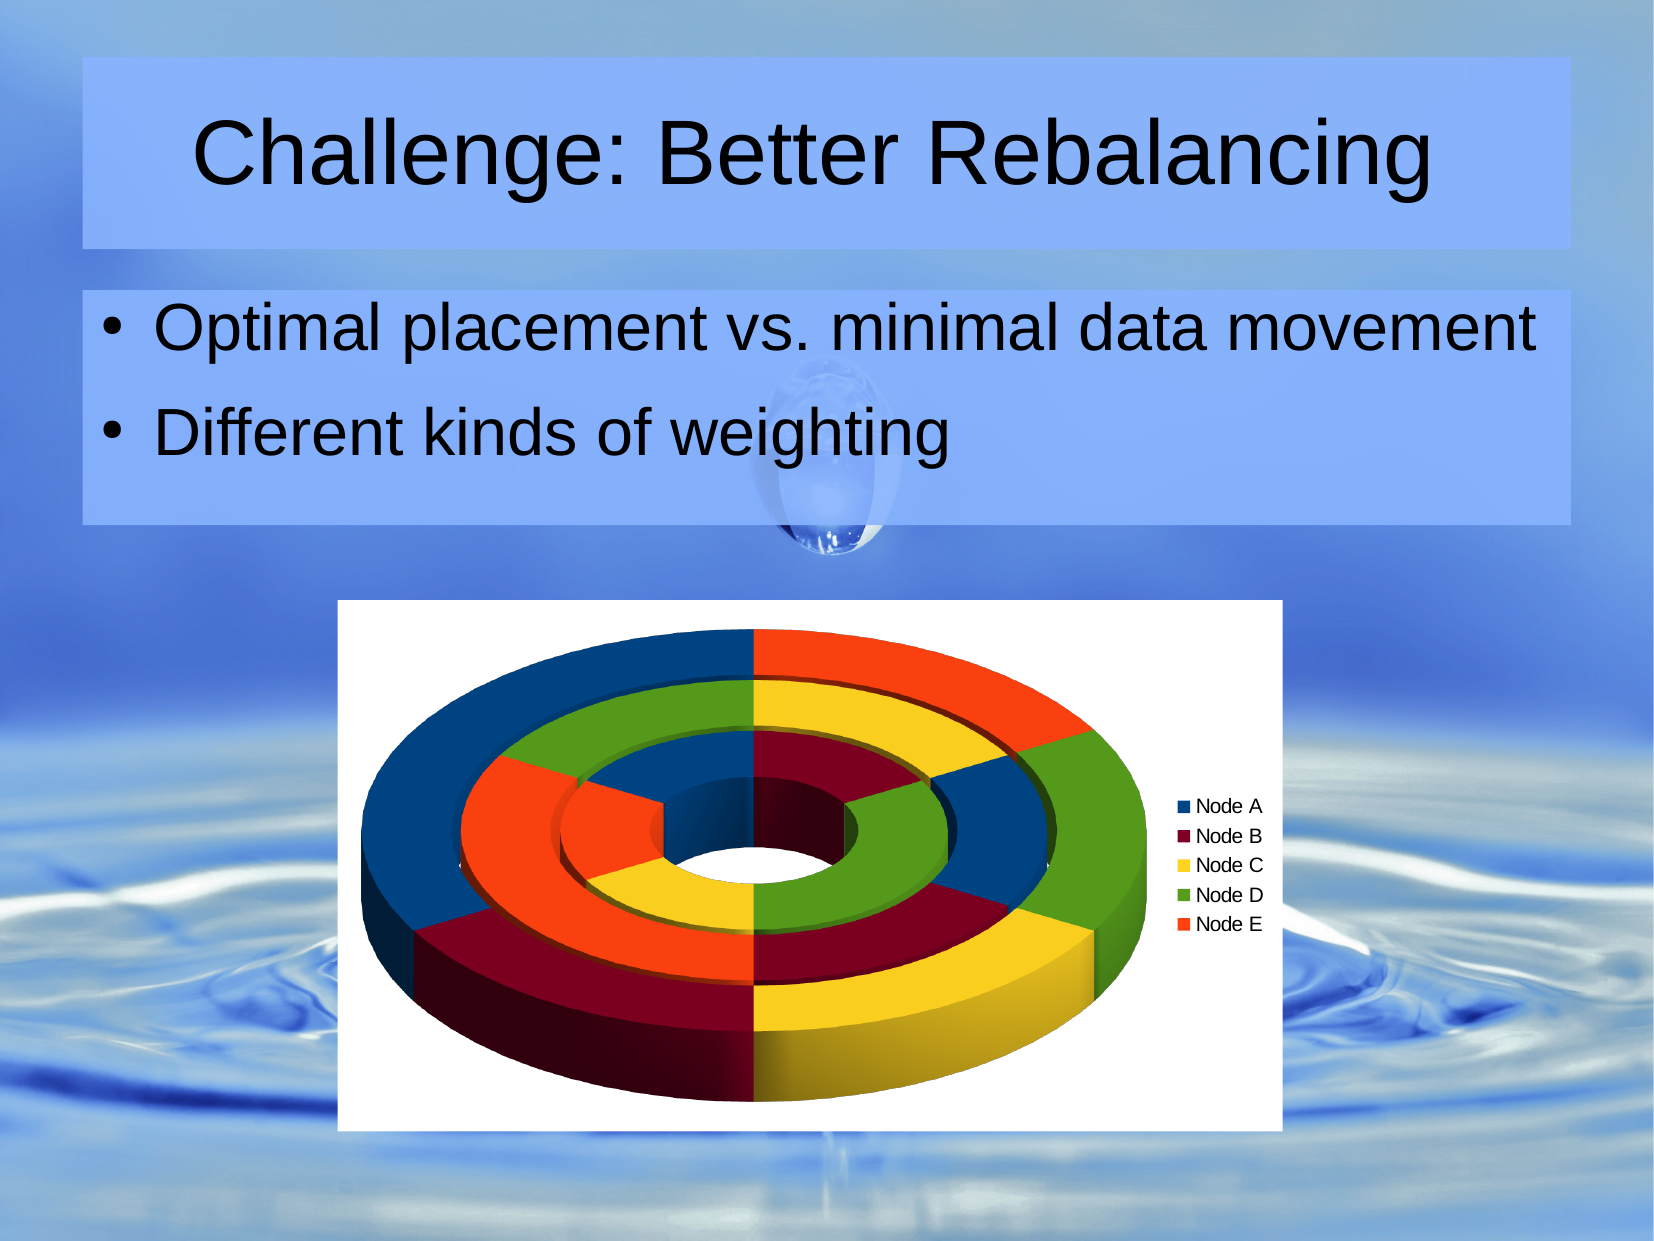

# Challenge: Better Rebalancing
Optimal placement vs. minimal data movement
Different kinds of weighting
### Chart
| Category | Row 2 | Row 3 | Row 4 |
|---|---|---|---|
| Node A | 2.0 | 1.0 | 1.0 |
| Node B | 1.0 | 2.0 | 1.0 |
| Node C | 1.0 | 1.0 | 1.0 |
| Node D | 1.0 | 1.0 | 2.0 |
| Node E | 1.0 | 1.0 | 1.0 |